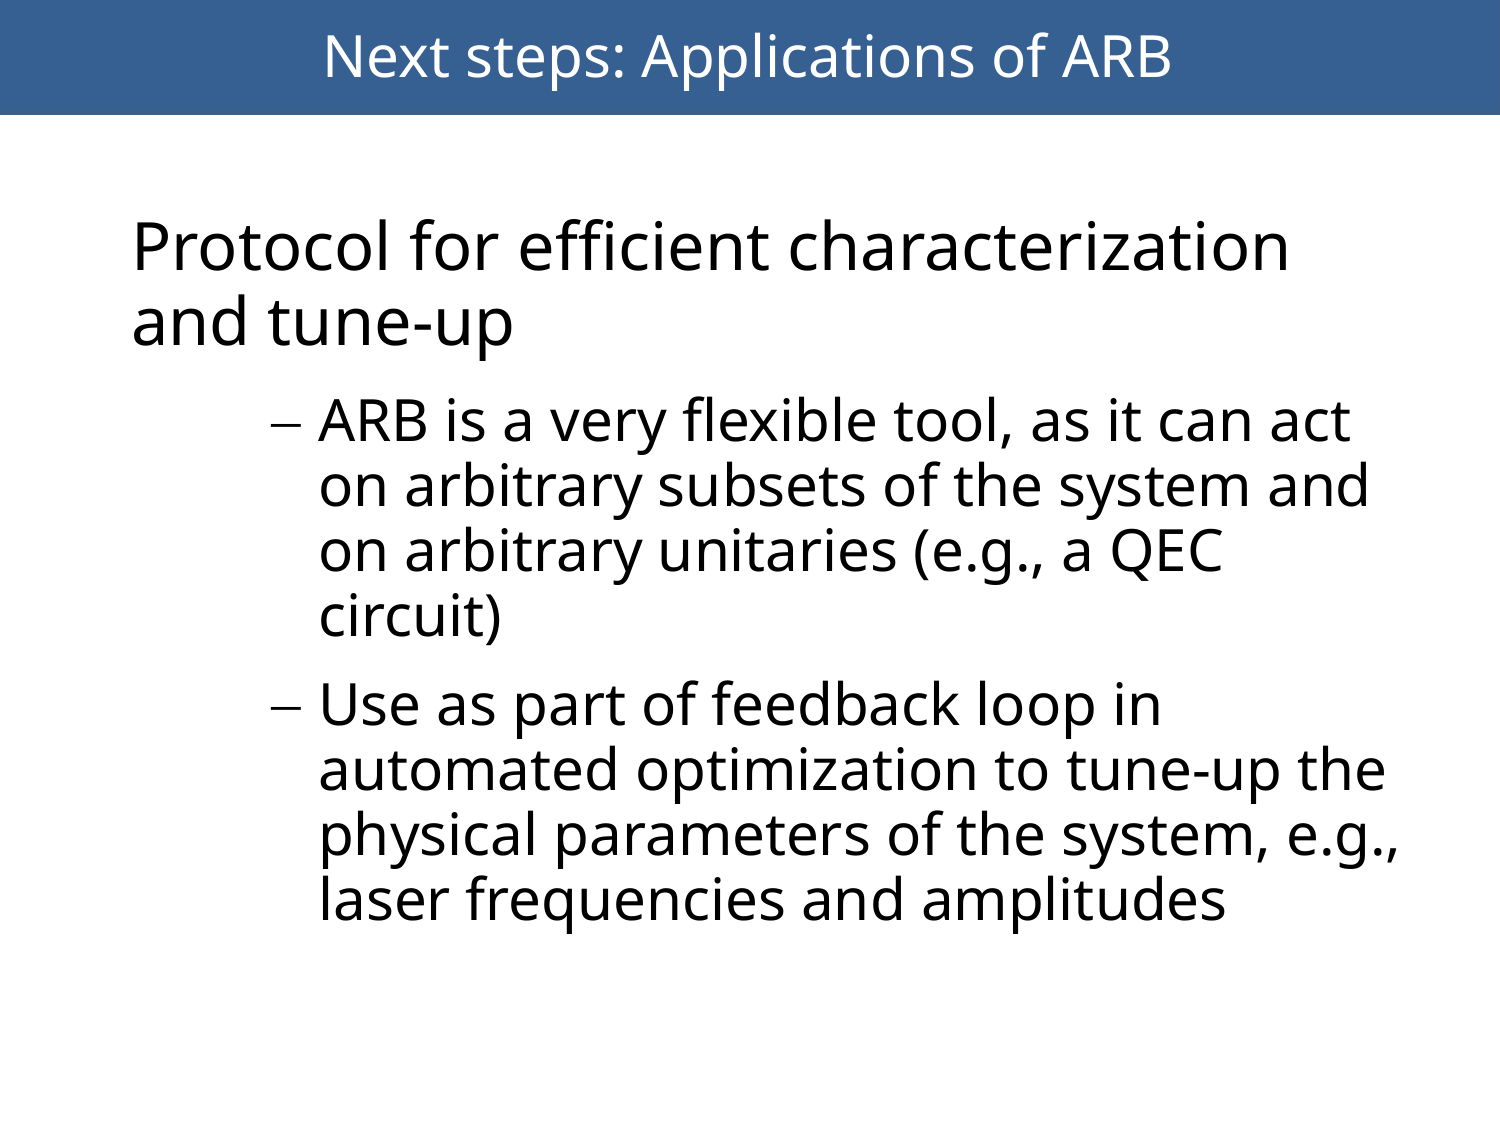

# Next steps: Applications of ARB
Protocol for efficient characterization and tune-up
ARB is a very flexible tool, as it can act on arbitrary subsets of the system and on arbitrary unitaries (e.g., a QEC circuit)
Use as part of feedback loop in automated optimization to tune-up the physical parameters of the system, e.g., laser frequencies and amplitudes